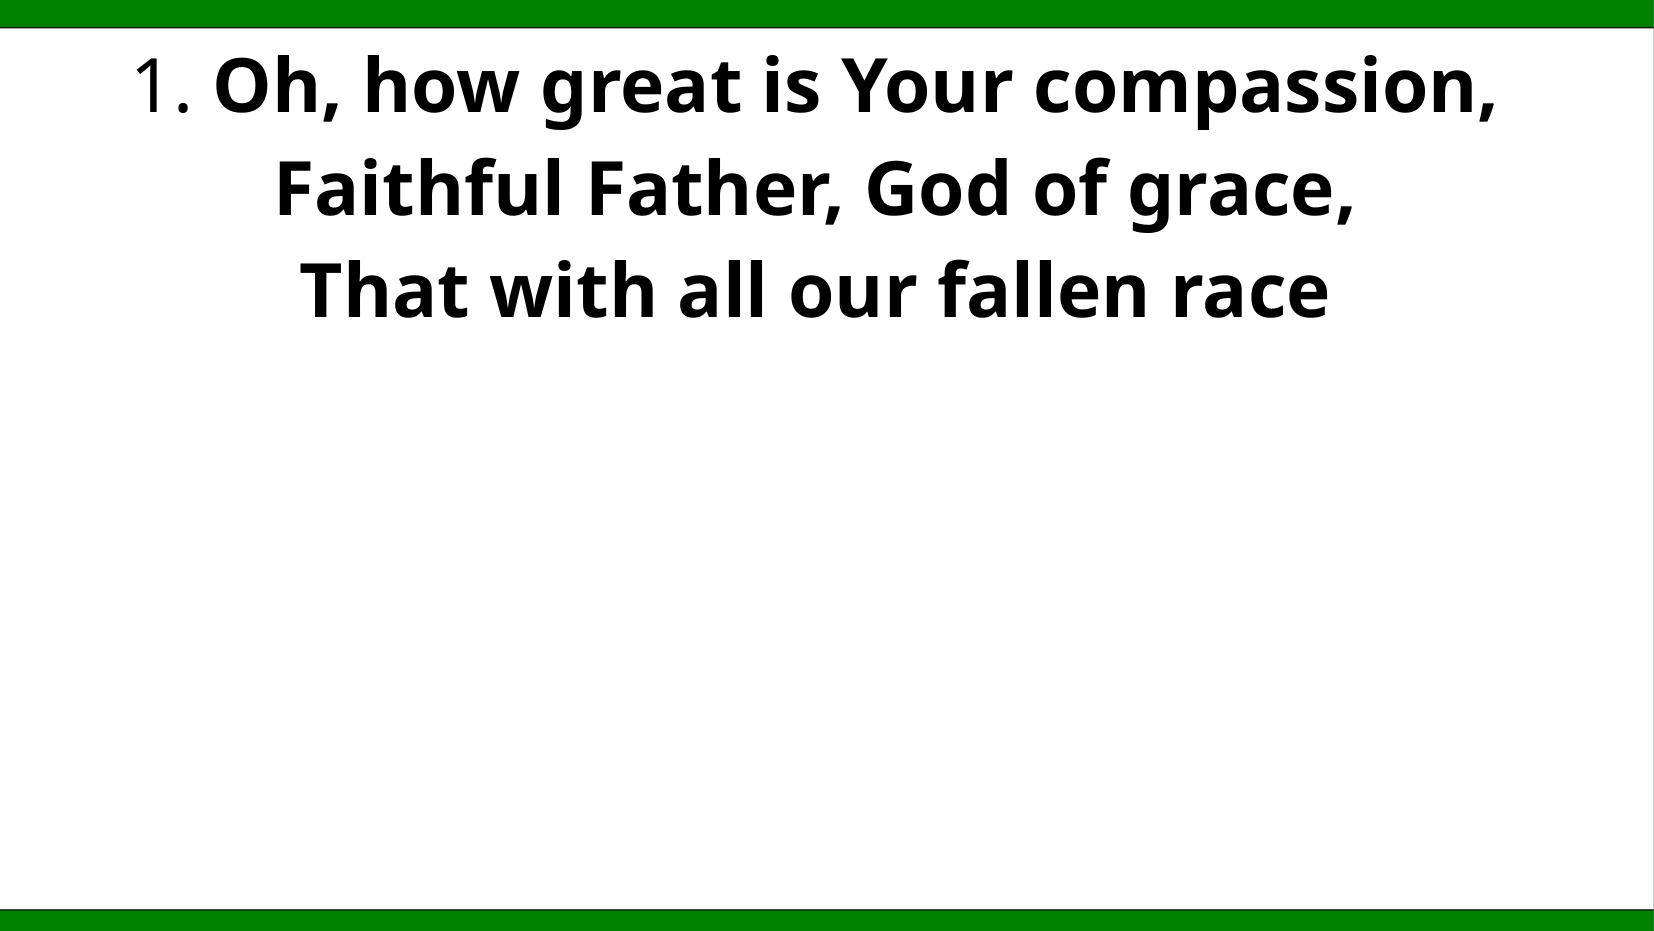

1. Oh, how great is Your compassion,
Faithful Father, God of grace,
That with all our fallen race